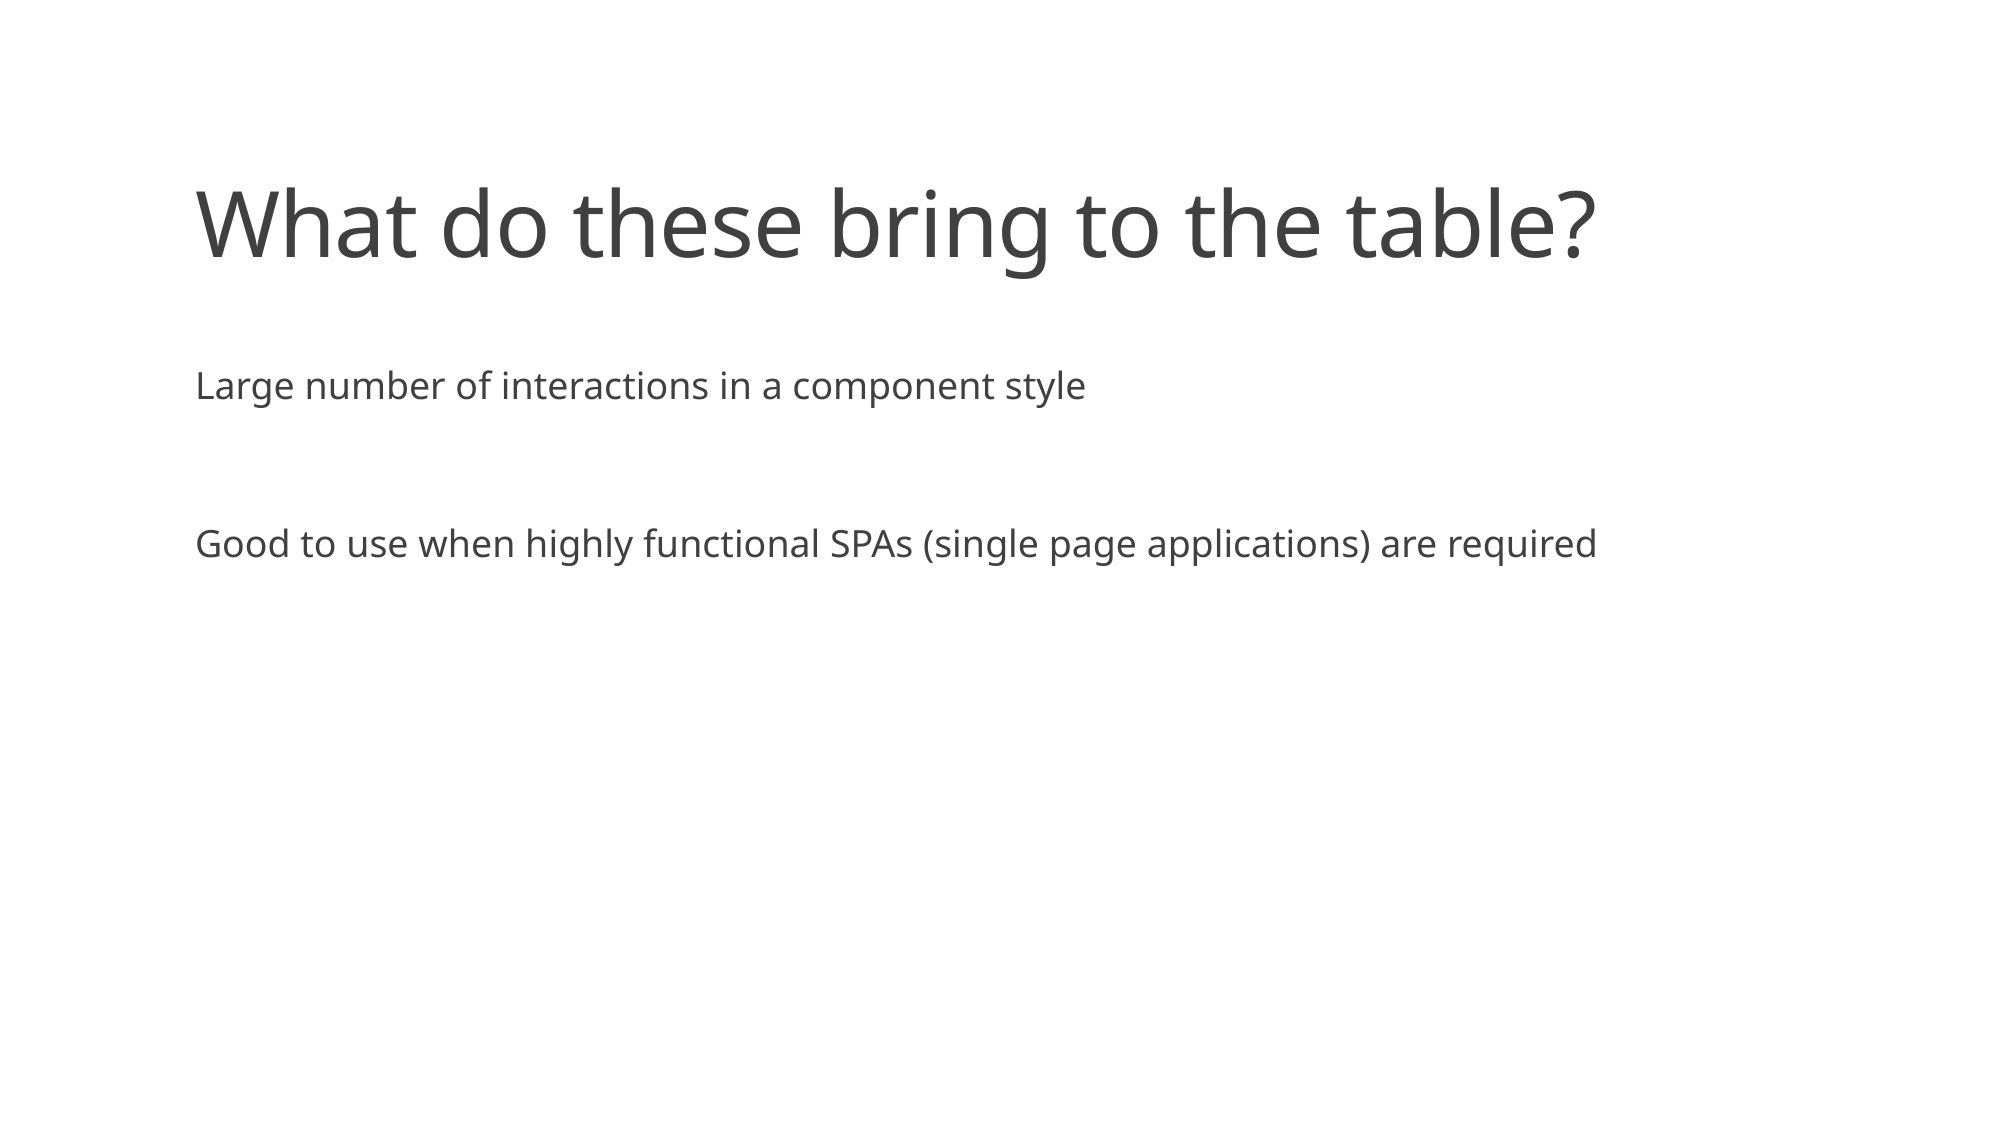

# What do these bring to the table?
Large number of interactions in a component style
Good to use when highly functional SPAs (single page applications) are required